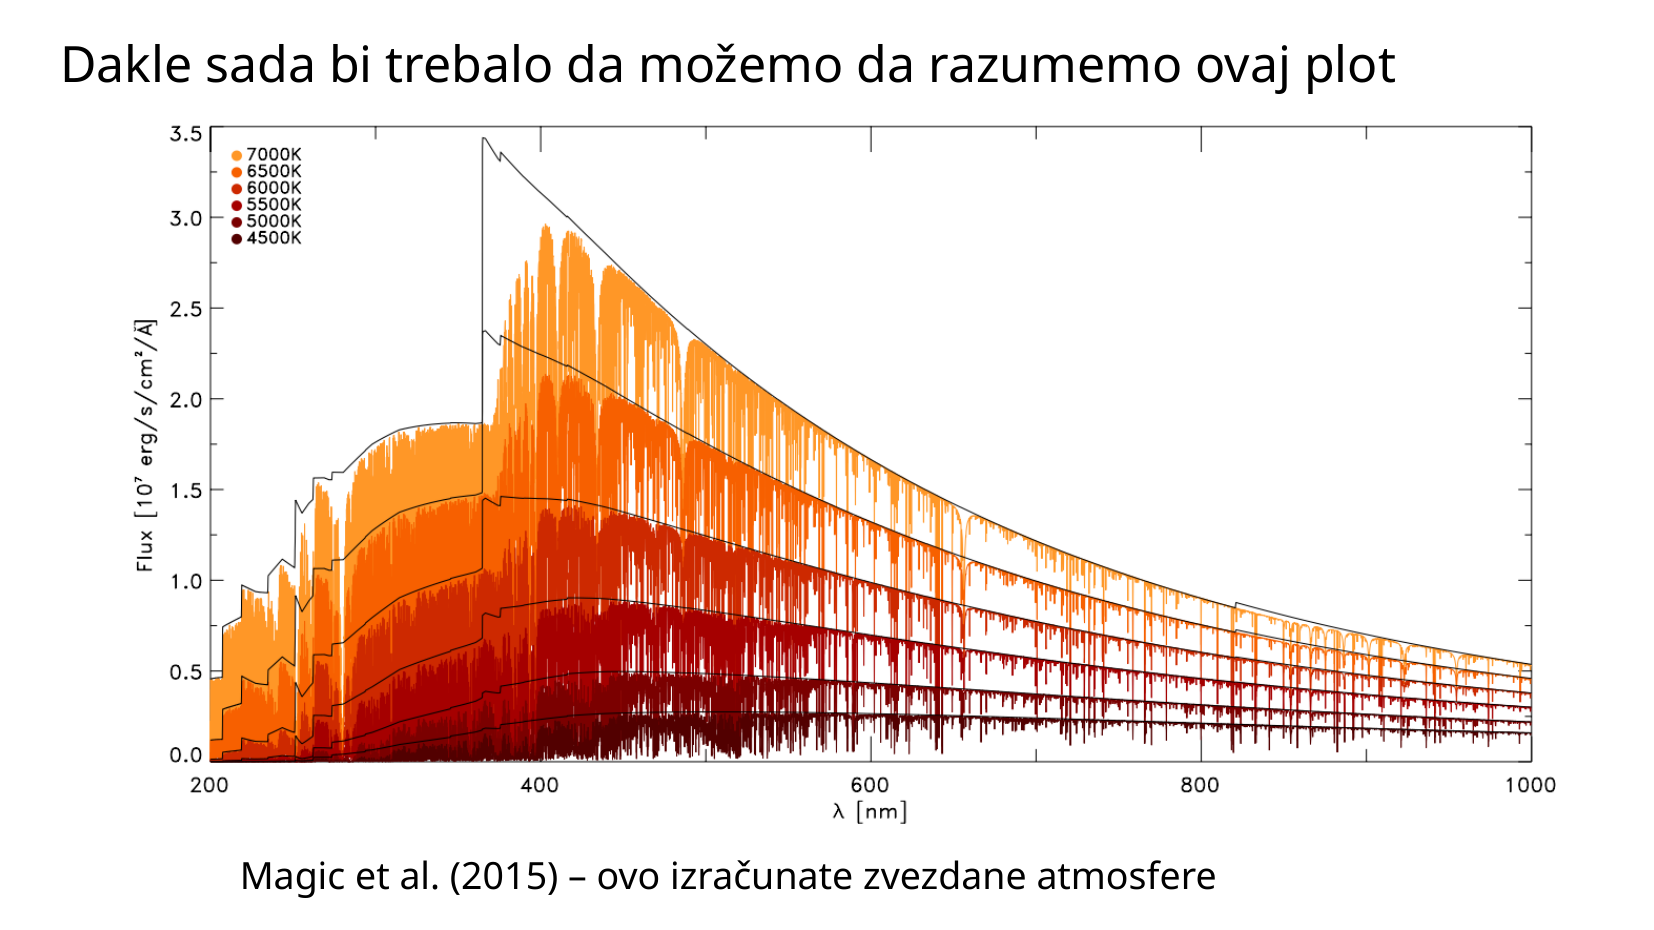

# Dakle sada bi trebalo da možemo da razumemo ovaj plot
Magic et al. (2015) – ovo izračunate zvezdane atmosfere